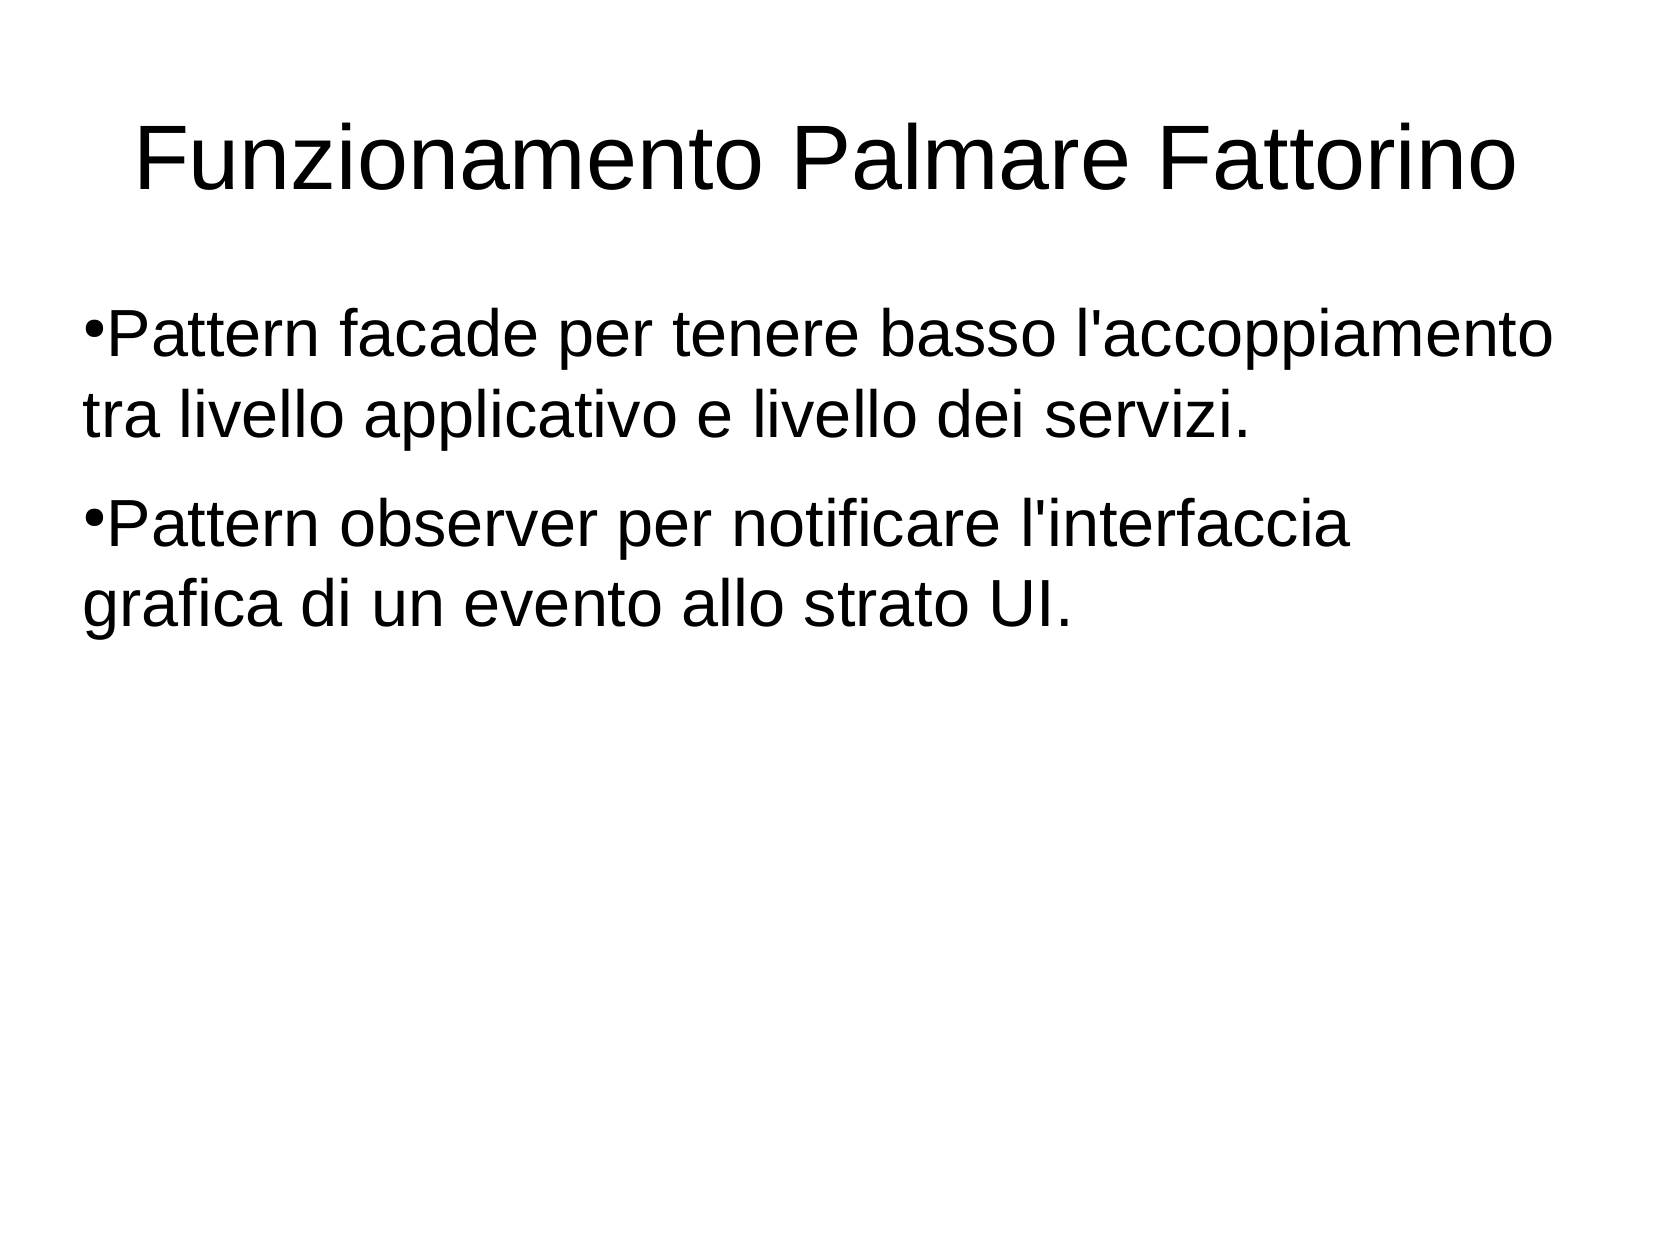

# Funzionamento Palmare Fattorino
Pattern facade per tenere basso l'accoppiamento tra livello applicativo e livello dei servizi.
Pattern observer per notificare l'interfaccia grafica di un evento allo strato UI.